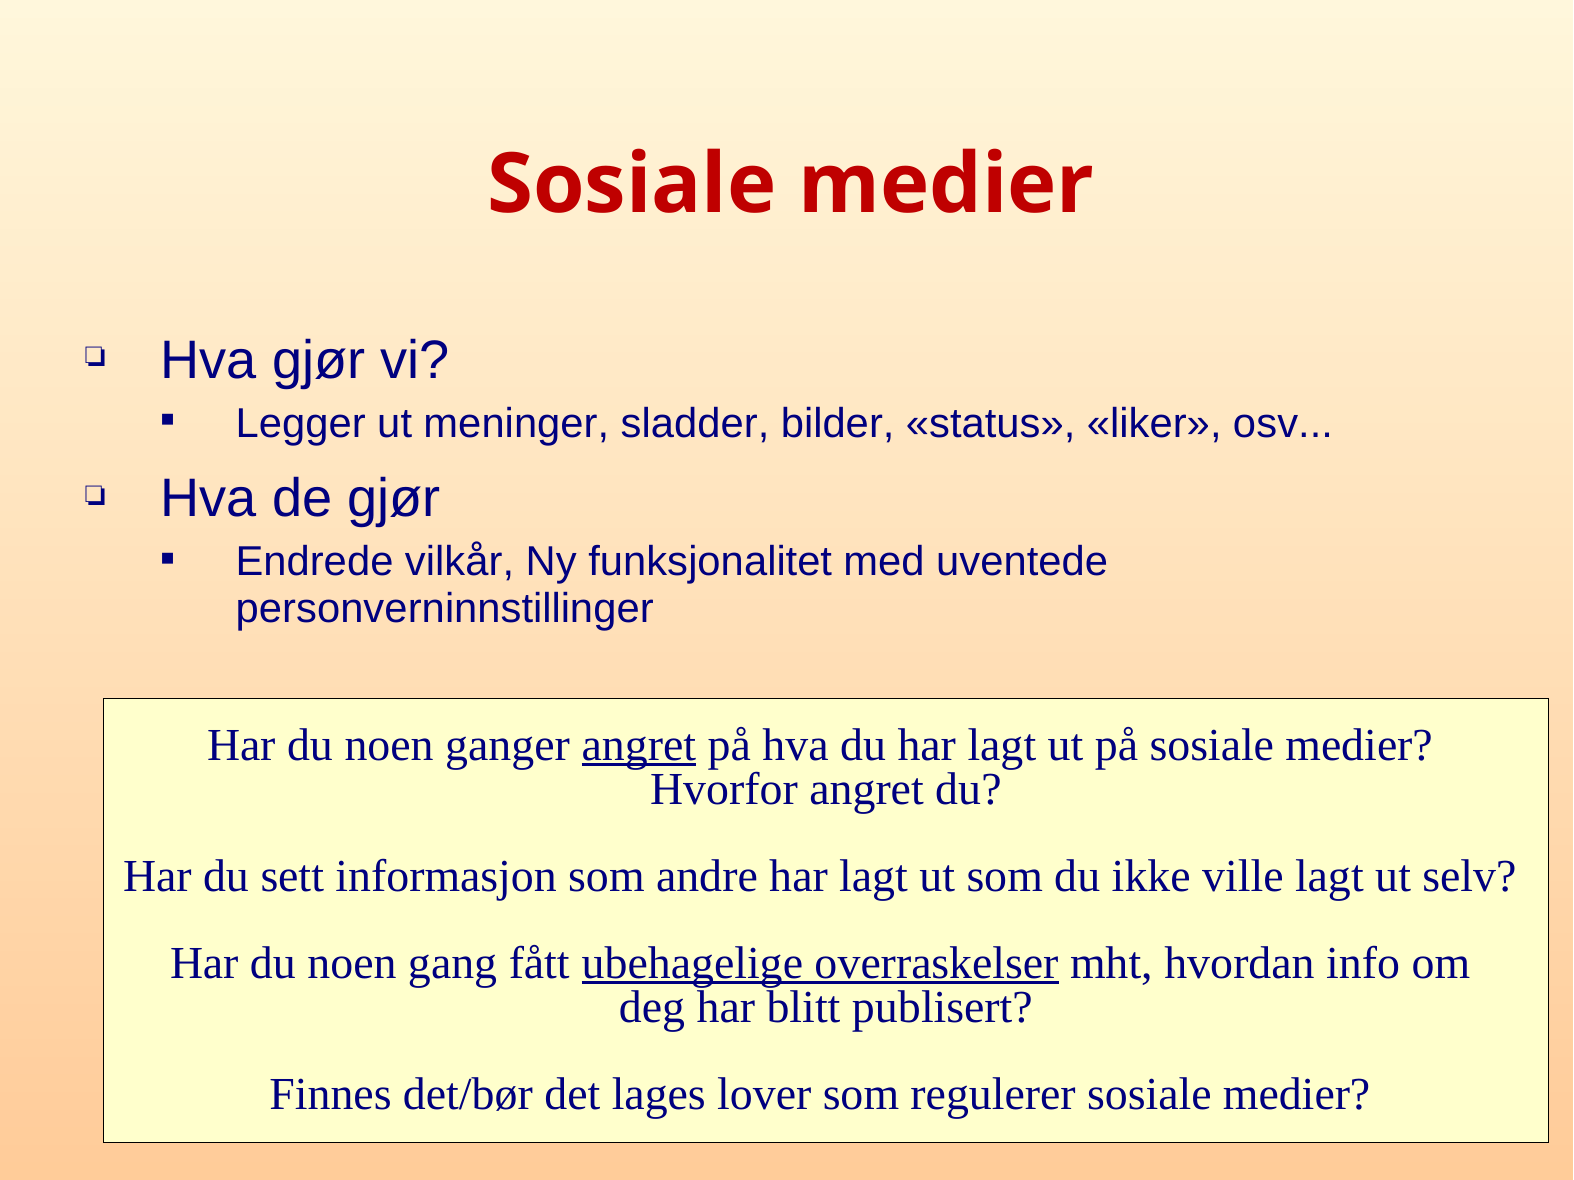

# Sosiale medier
Hva gjør vi?
Legger ut meninger, sladder, bilder, «status», «liker», osv...
Hva de gjør
Endrede vilkår, Ny funksjonalitet med uventede personverninnstillinger
Har du noen ganger angret på hva du har lagt ut på sosiale medier?
Hvorfor angret du?
Har du sett informasjon som andre har lagt ut som du ikke ville lagt ut selv?
Har du noen gang fått ubehagelige overraskelser mht, hvordan info om
deg har blitt publisert?
Finnes det/bør det lages lover som regulerer sosiale medier?